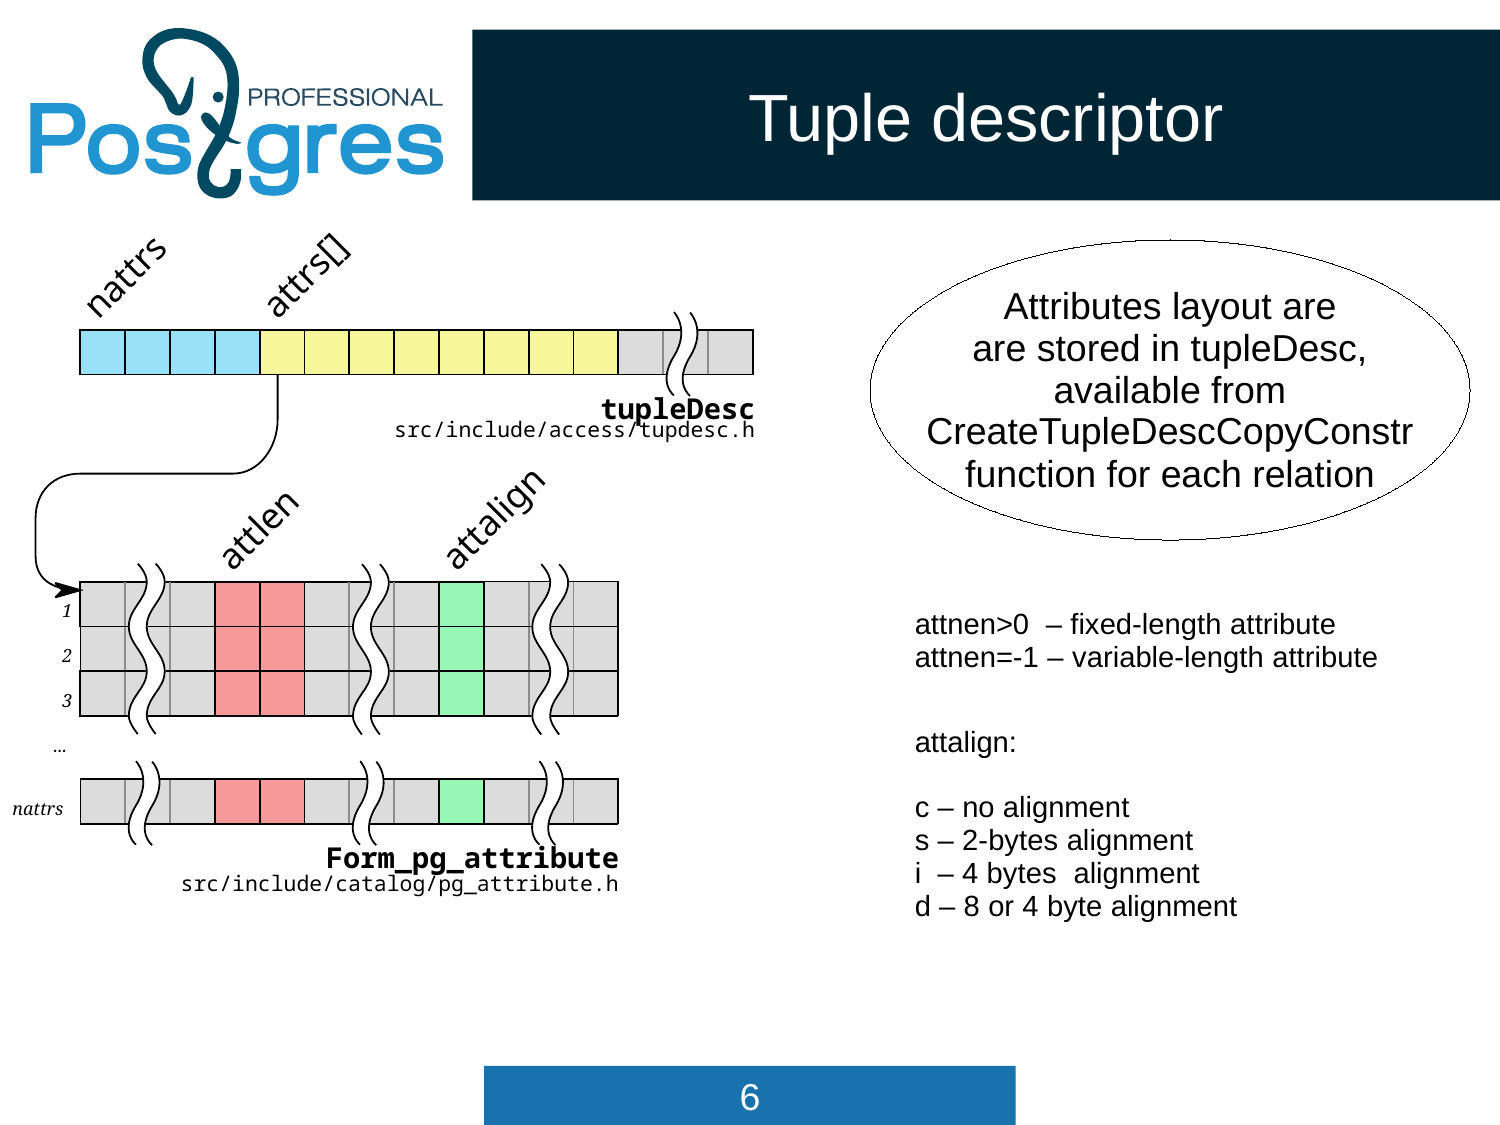

# Tuple descriptor
Attributes layout are
are stored in tupleDesc,
available from
CreateTupleDescCopyConstr
function for each relation
attnen>0 – fixed-length attribute
attnen=-1 – variable-length attribute
attalign:
c – no alignment
s – 2-bytes alignment
i – 4 bytes alignment
d – 8 or 4 byte alignment